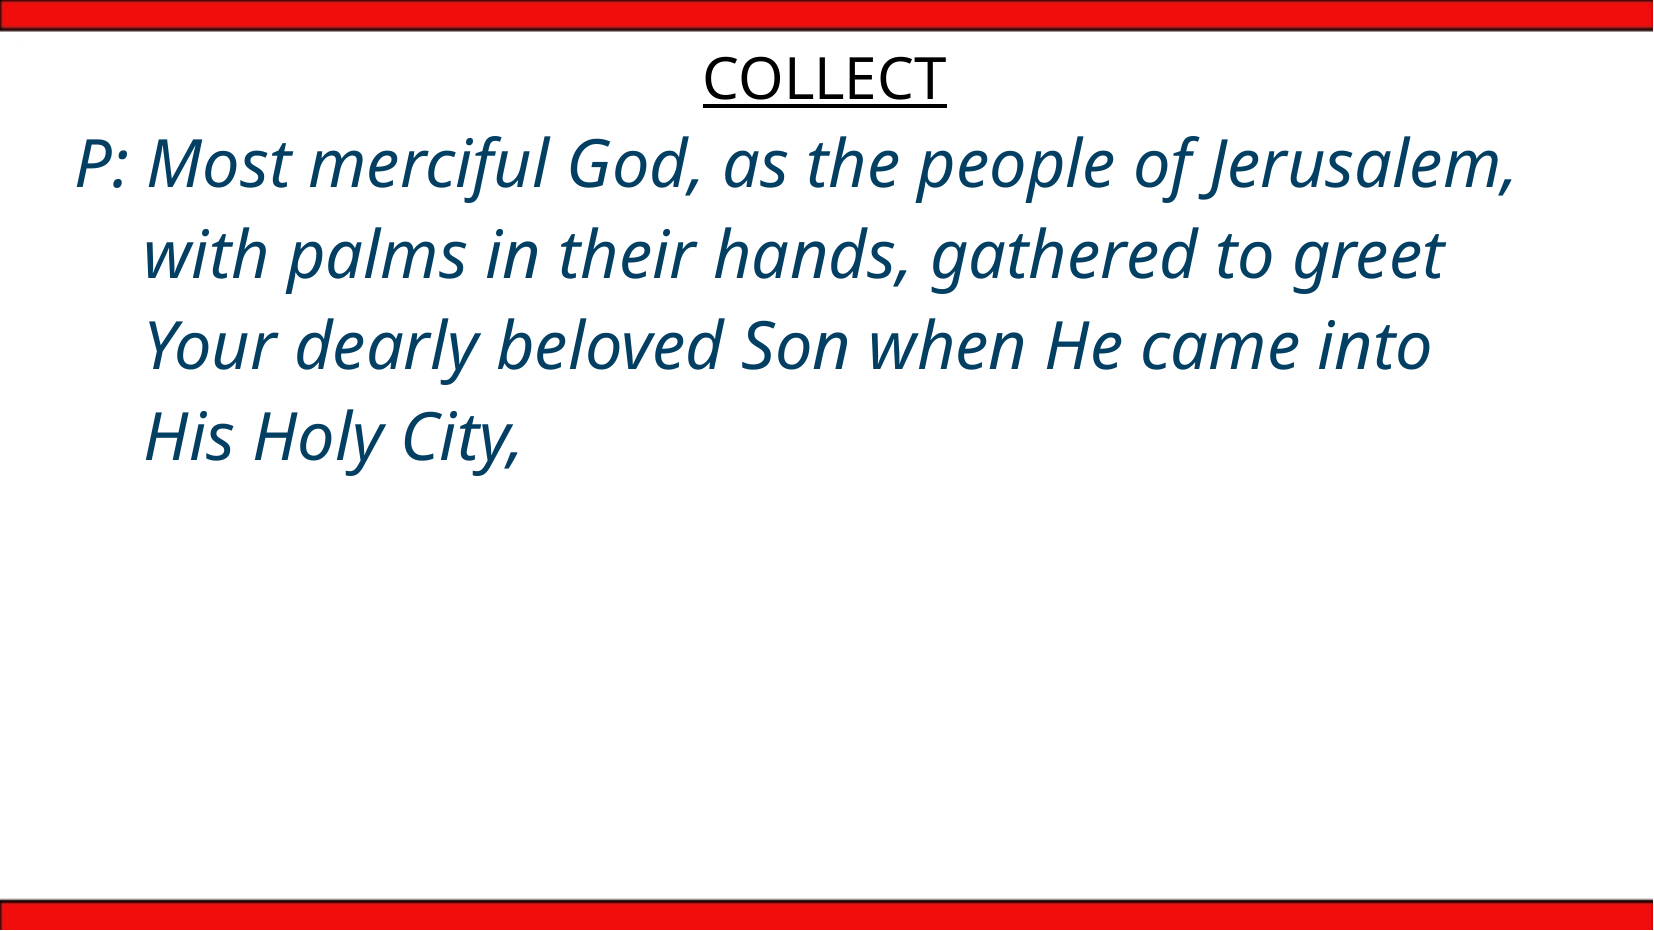

COLLECT
P: Most merciful God, as the people of Jerusalem,
 with palms in their hands, gathered to greet
 Your dearly beloved Son when He came into
 His Holy City,